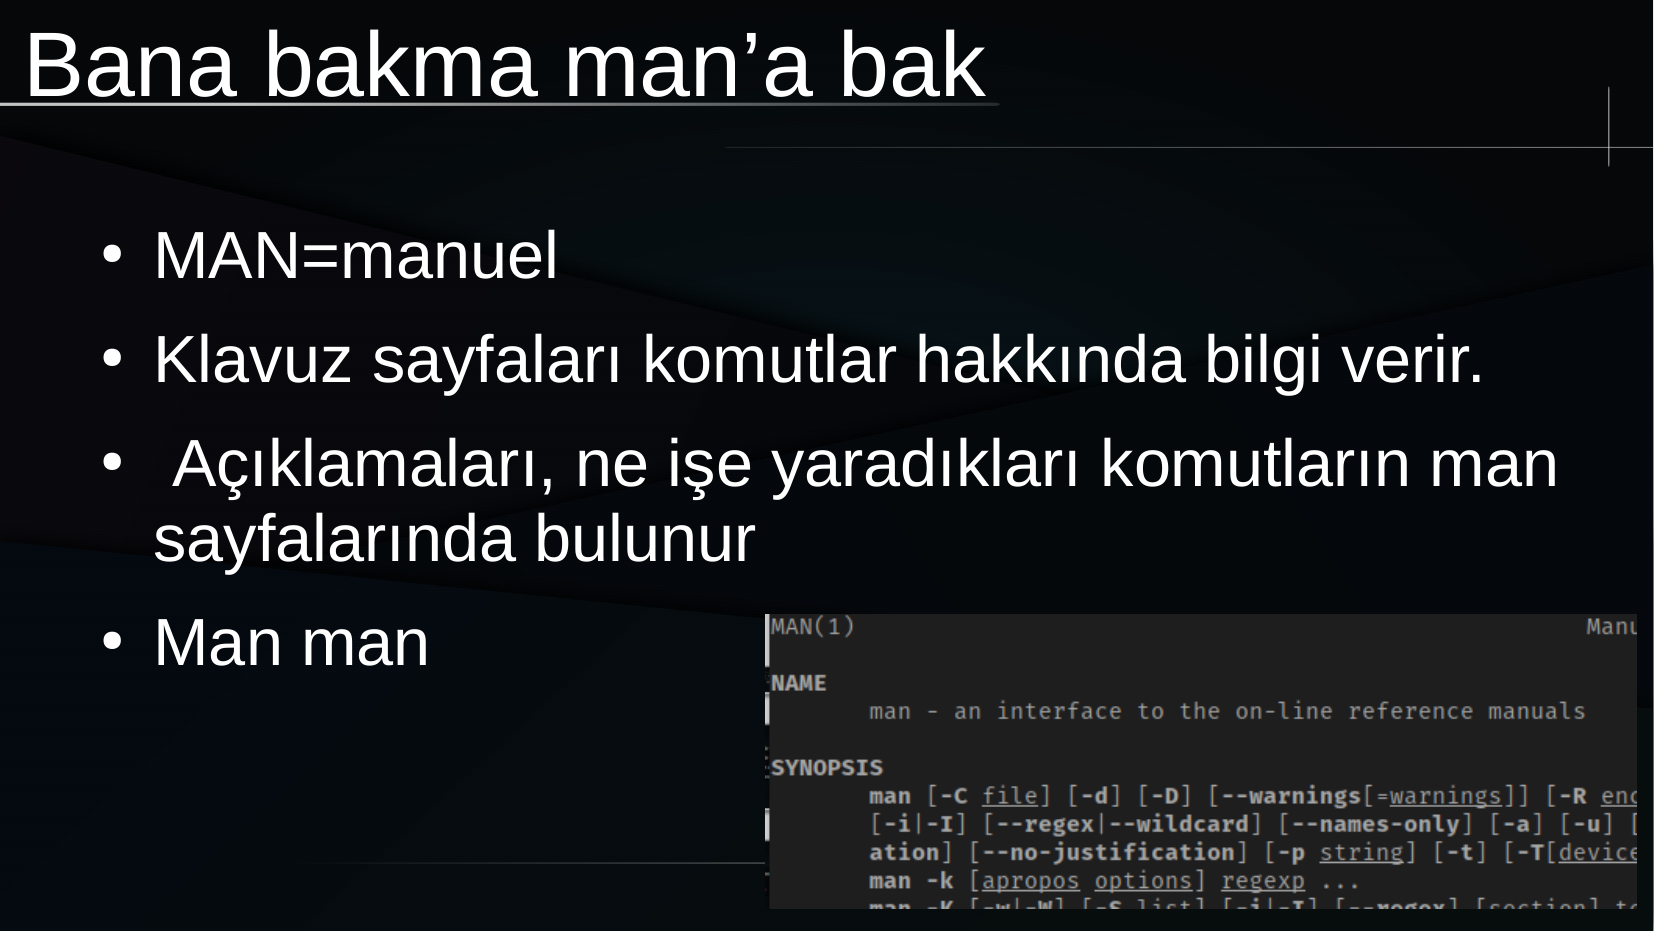

# Bana bakma man’a bak
MAN=manuel
Klavuz sayfaları komutlar hakkında bilgi verir.
 Açıklamaları, ne işe yaradıkları komutların man sayfalarında bulunur
Man man